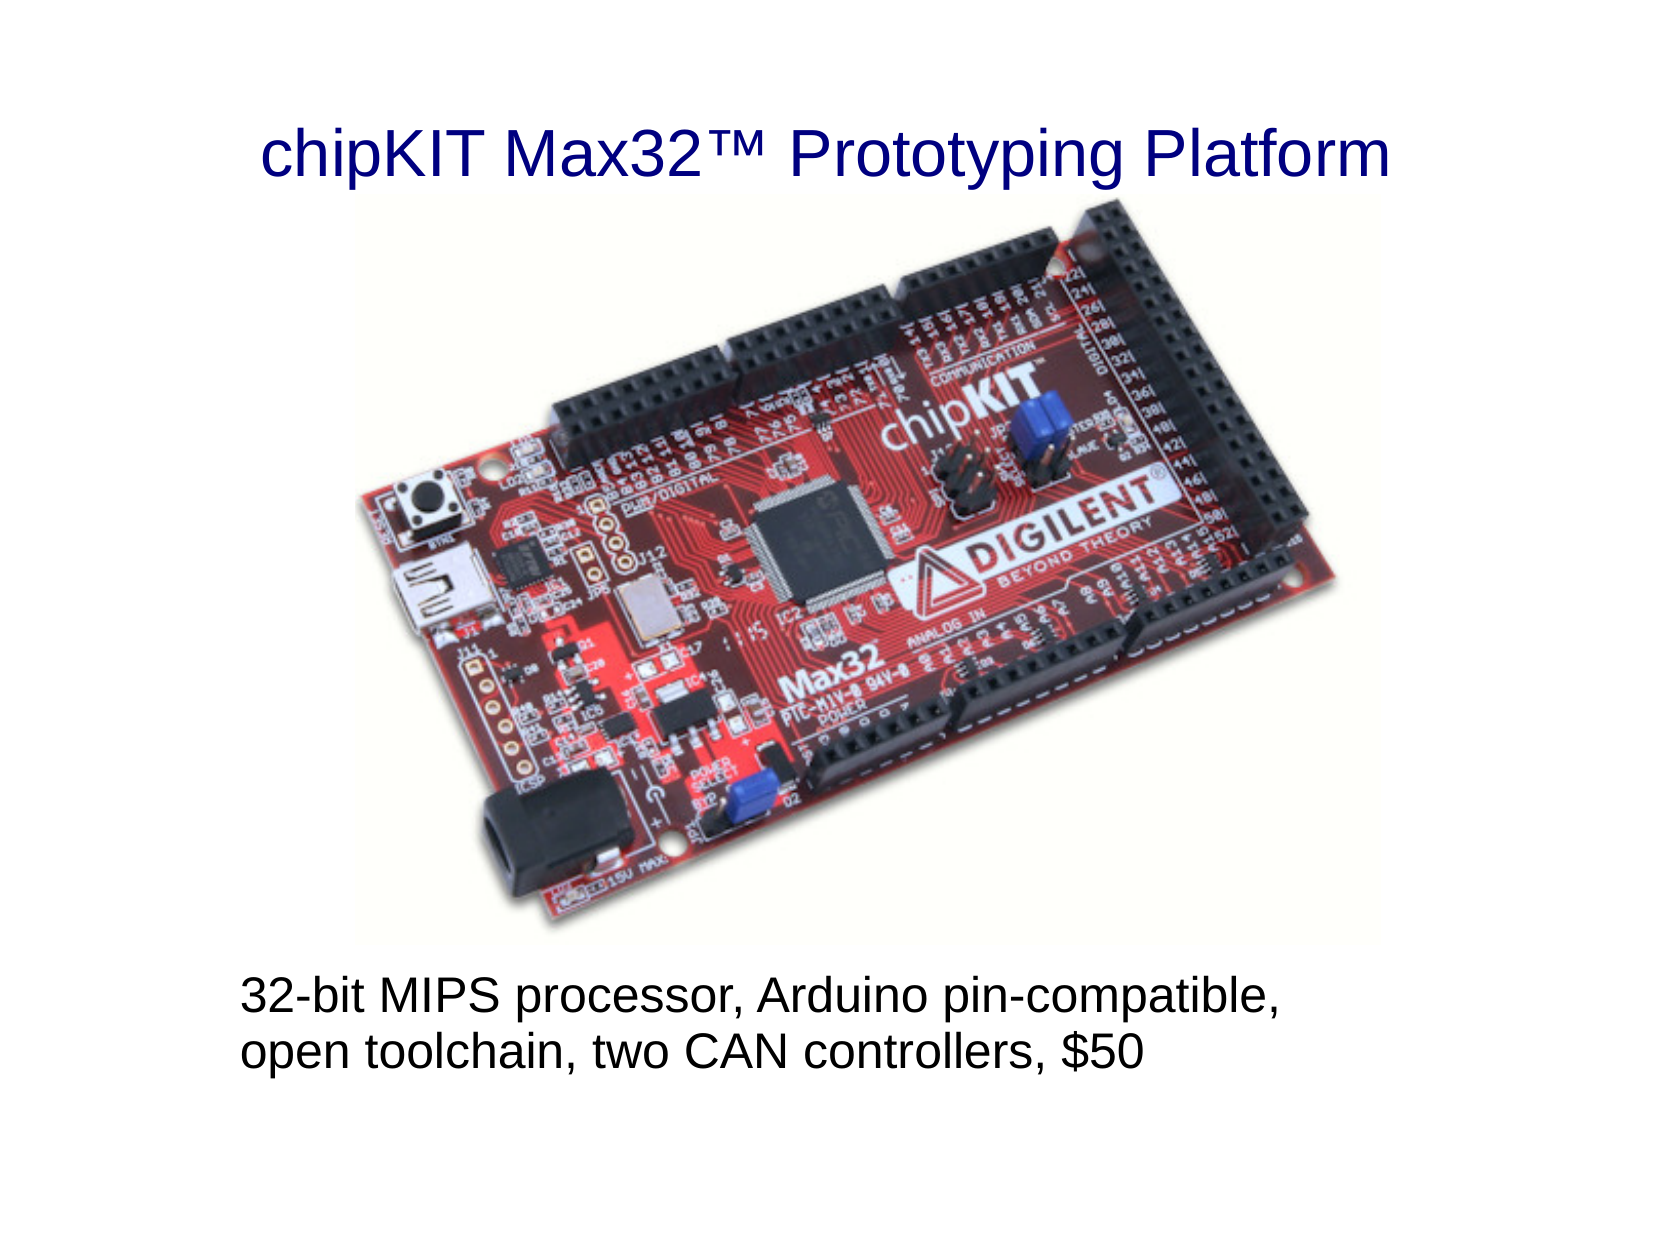

# chipKIT Max32™ Prototyping Platform
32-bit MIPS processor, Arduino pin-compatible, open toolchain, two CAN controllers, $50